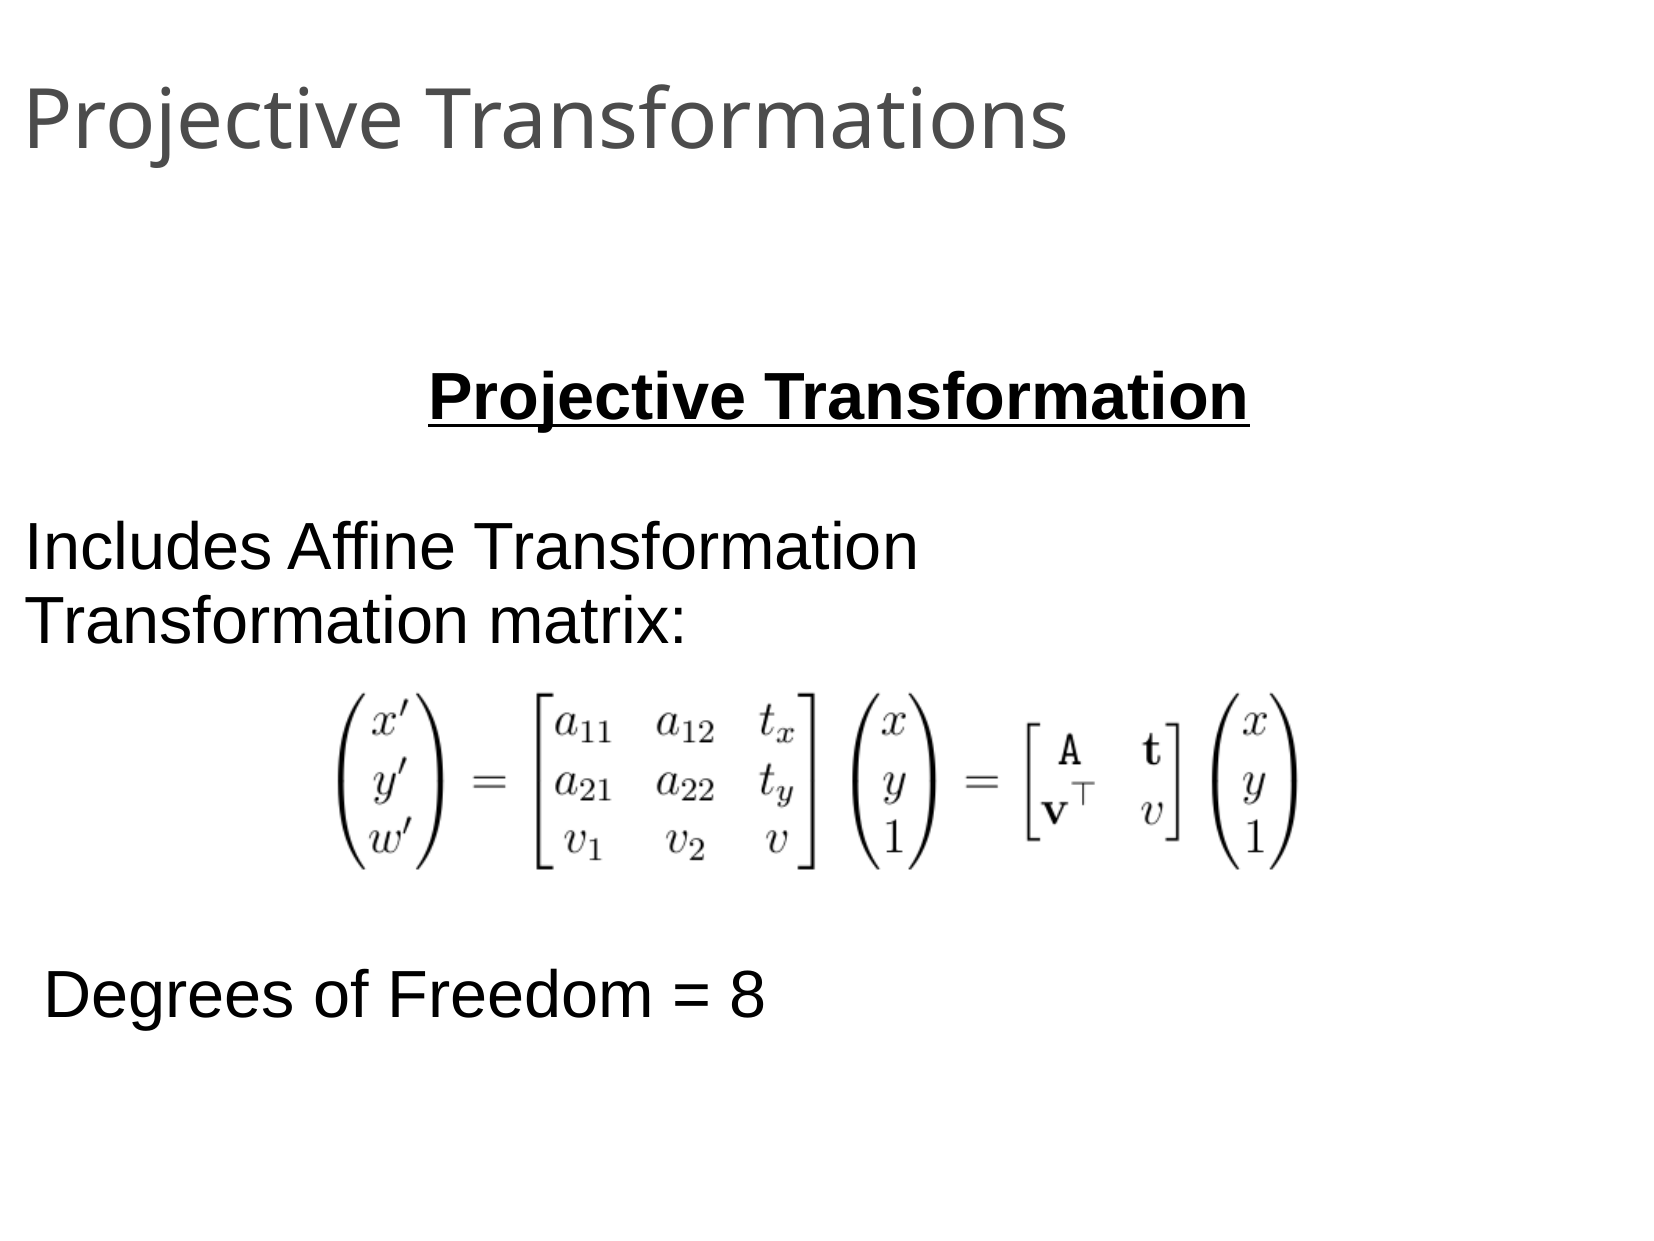

# Projective Transformations
Projective Transformation
Includes Affine Transformation
Transformation matrix:
 Degrees of Freedom = 8